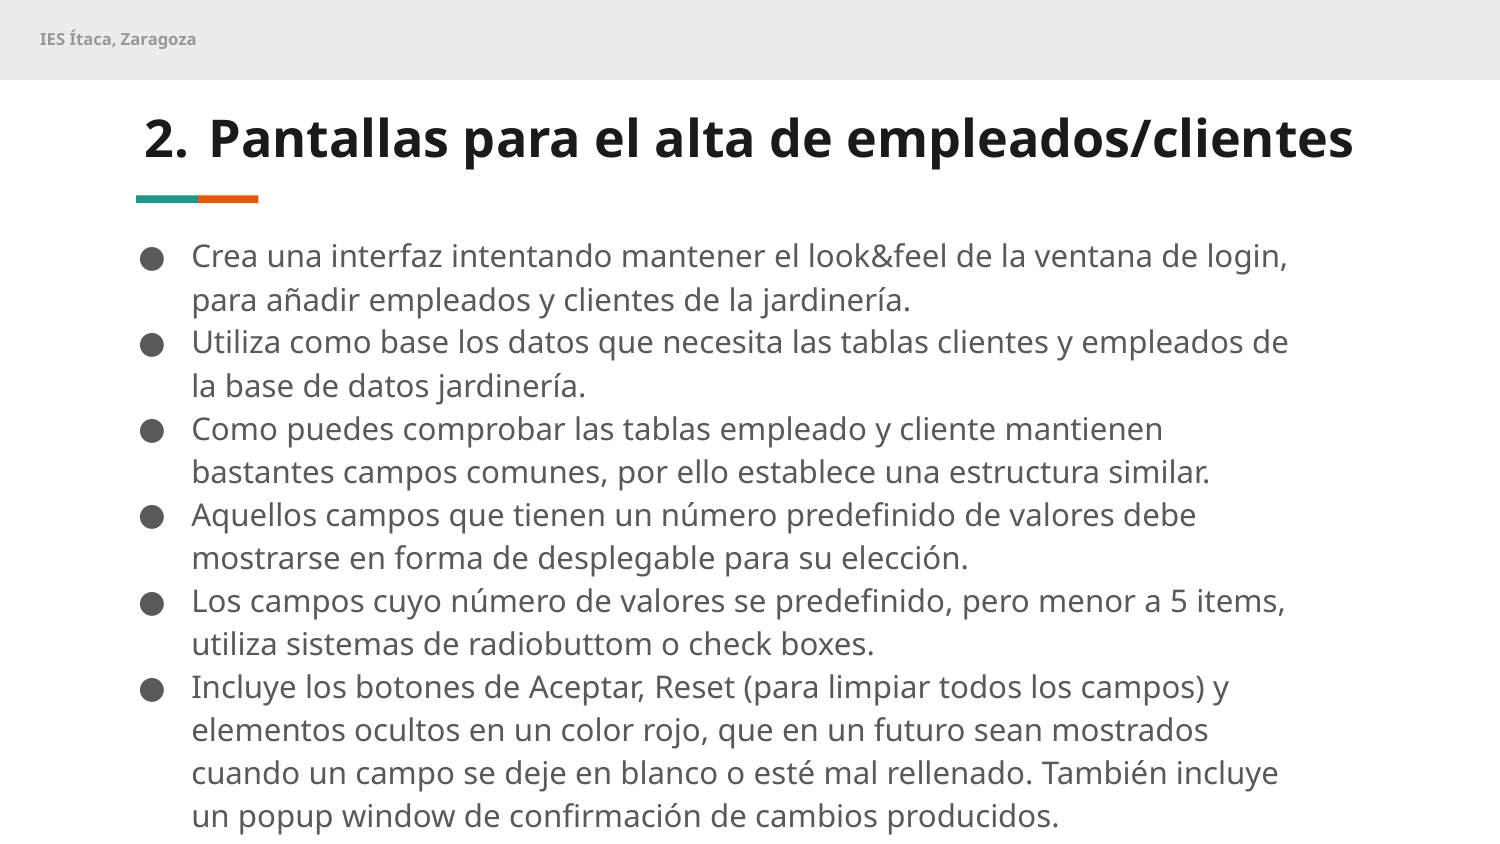

Pantallas para el alta de empleados/clientes
# Crea una interfaz intentando mantener el look&feel de la ventana de login, para añadir empleados y clientes de la jardinería.
Utiliza como base los datos que necesita las tablas clientes y empleados de la base de datos jardinería.
Como puedes comprobar las tablas empleado y cliente mantienen bastantes campos comunes, por ello establece una estructura similar.
Aquellos campos que tienen un número predefinido de valores debe mostrarse en forma de desplegable para su elección.
Los campos cuyo número de valores se predefinido, pero menor a 5 items, utiliza sistemas de radiobuttom o check boxes.
Incluye los botones de Aceptar, Reset (para limpiar todos los campos) y elementos ocultos en un color rojo, que en un futuro sean mostrados cuando un campo se deje en blanco o esté mal rellenado. También incluye un popup window de confirmación de cambios producidos.